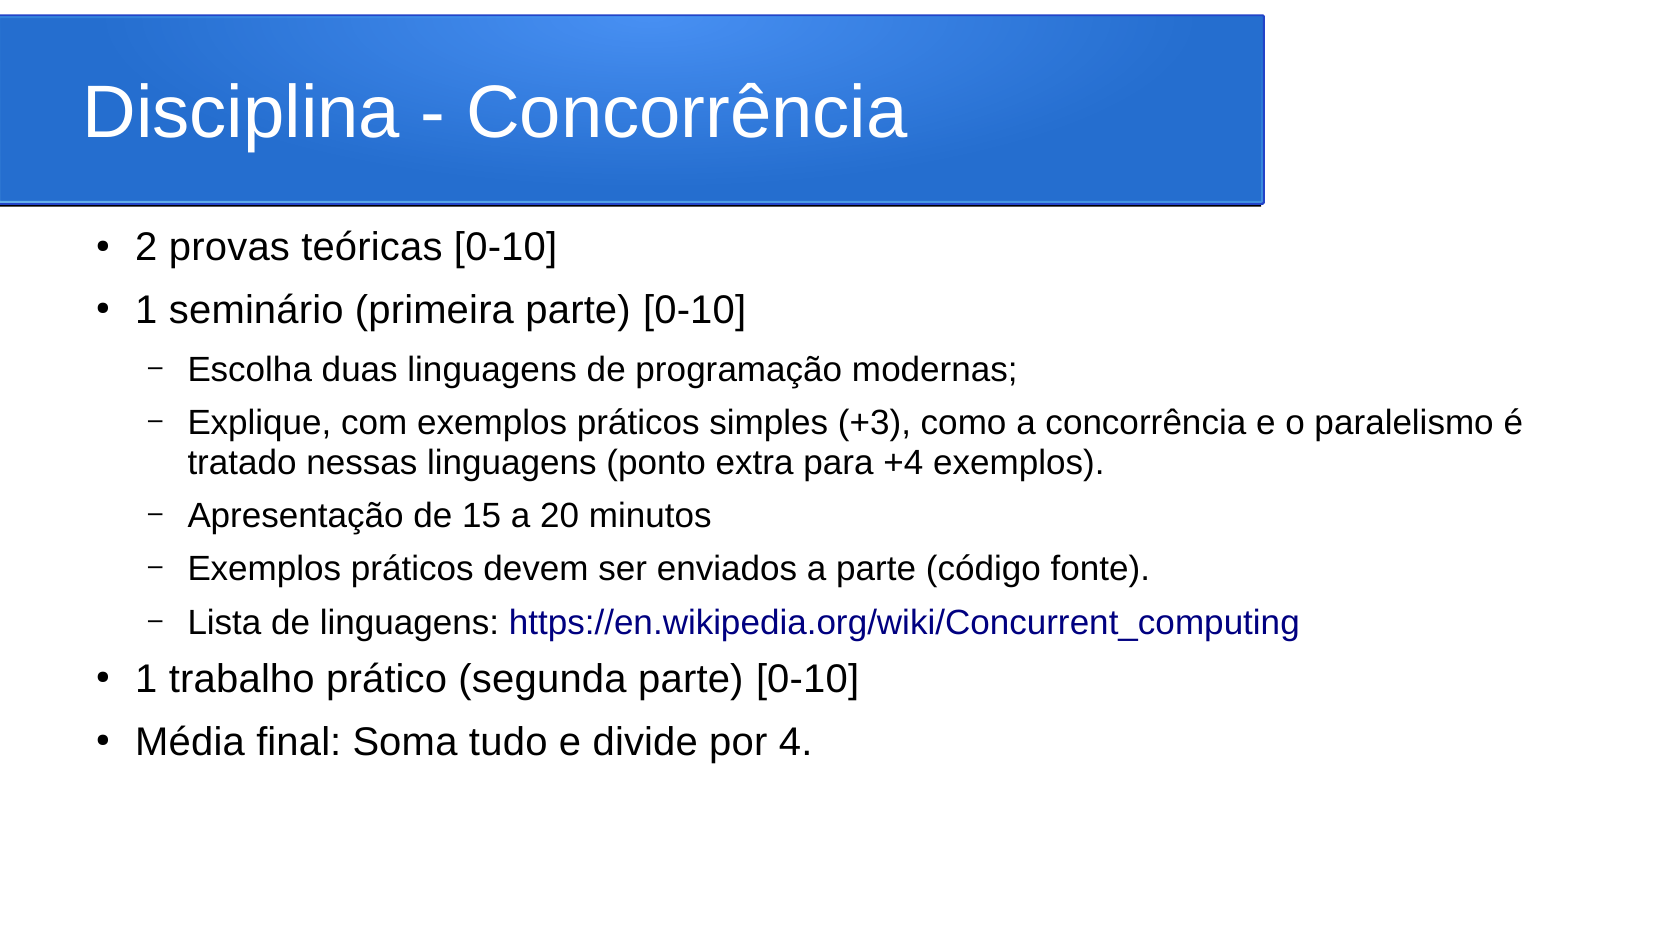

# Disciplina - Concorrência
2 provas teóricas [0-10]
1 seminário (primeira parte) [0-10]
Escolha duas linguagens de programação modernas;
Explique, com exemplos práticos simples (+3), como a concorrência e o paralelismo é tratado nessas linguagens (ponto extra para +4 exemplos).
Apresentação de 15 a 20 minutos
Exemplos práticos devem ser enviados a parte (código fonte).
Lista de linguagens: https://en.wikipedia.org/wiki/Concurrent_computing
1 trabalho prático (segunda parte) [0-10]
Média final: Soma tudo e divide por 4.